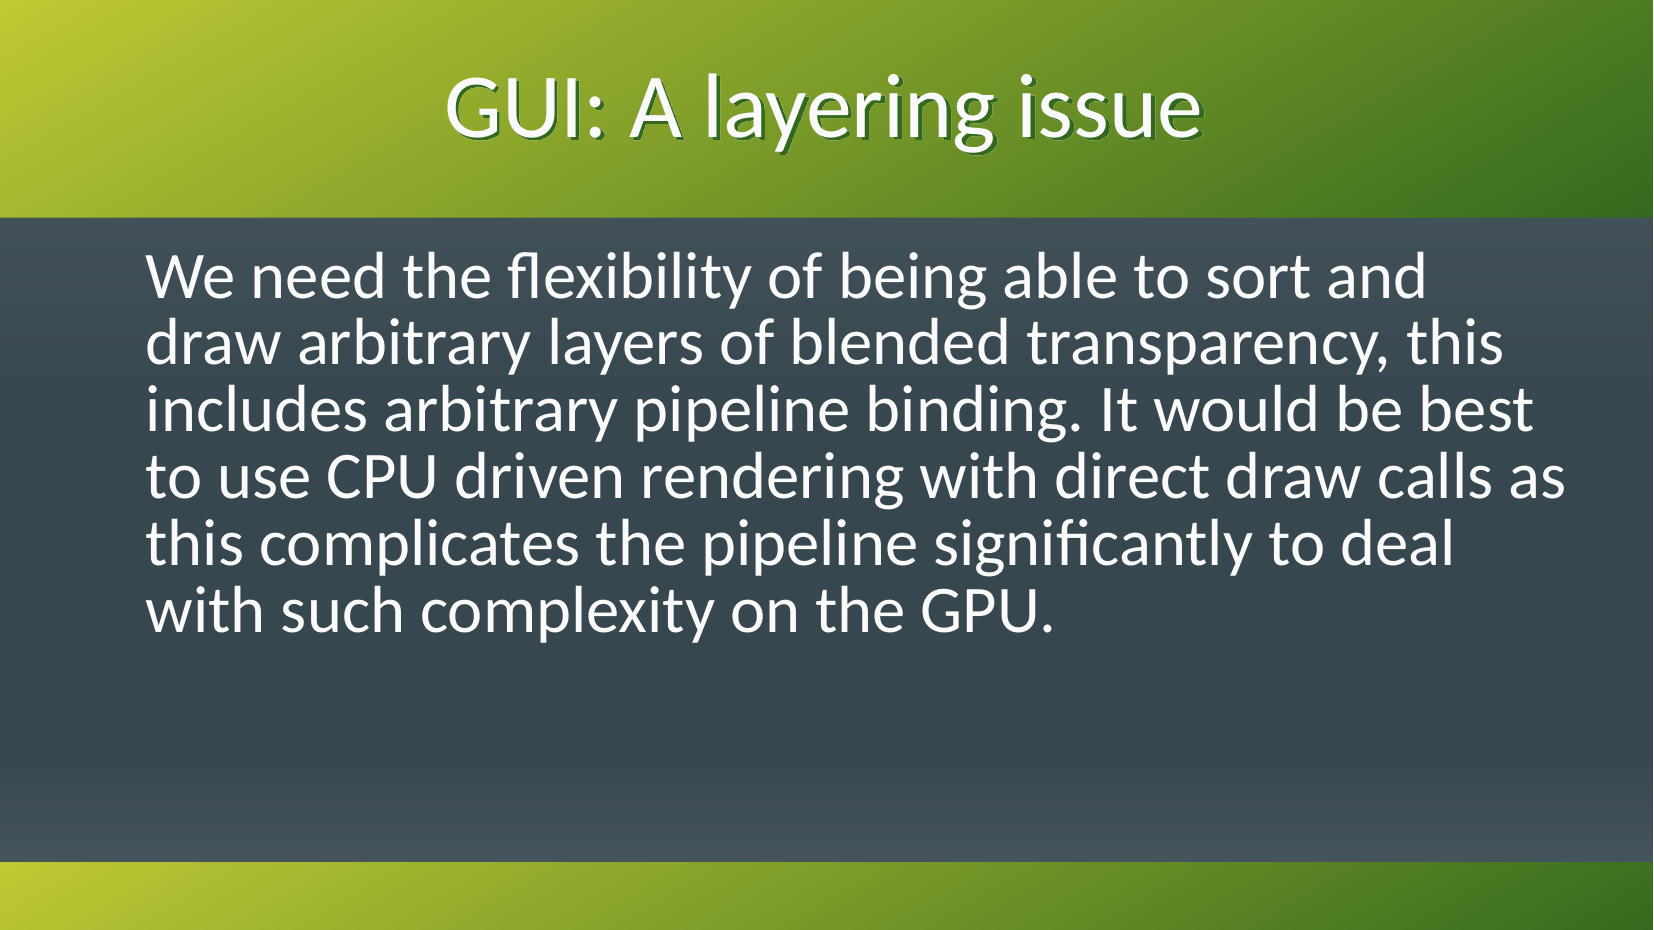

# GUI: A layering issue
We need the flexibility of being able to sort and draw arbitrary layers of blended transparency, this includes arbitrary pipeline binding. It would be best to use CPU driven rendering with direct draw calls as this complicates the pipeline significantly to deal with such complexity on the GPU.